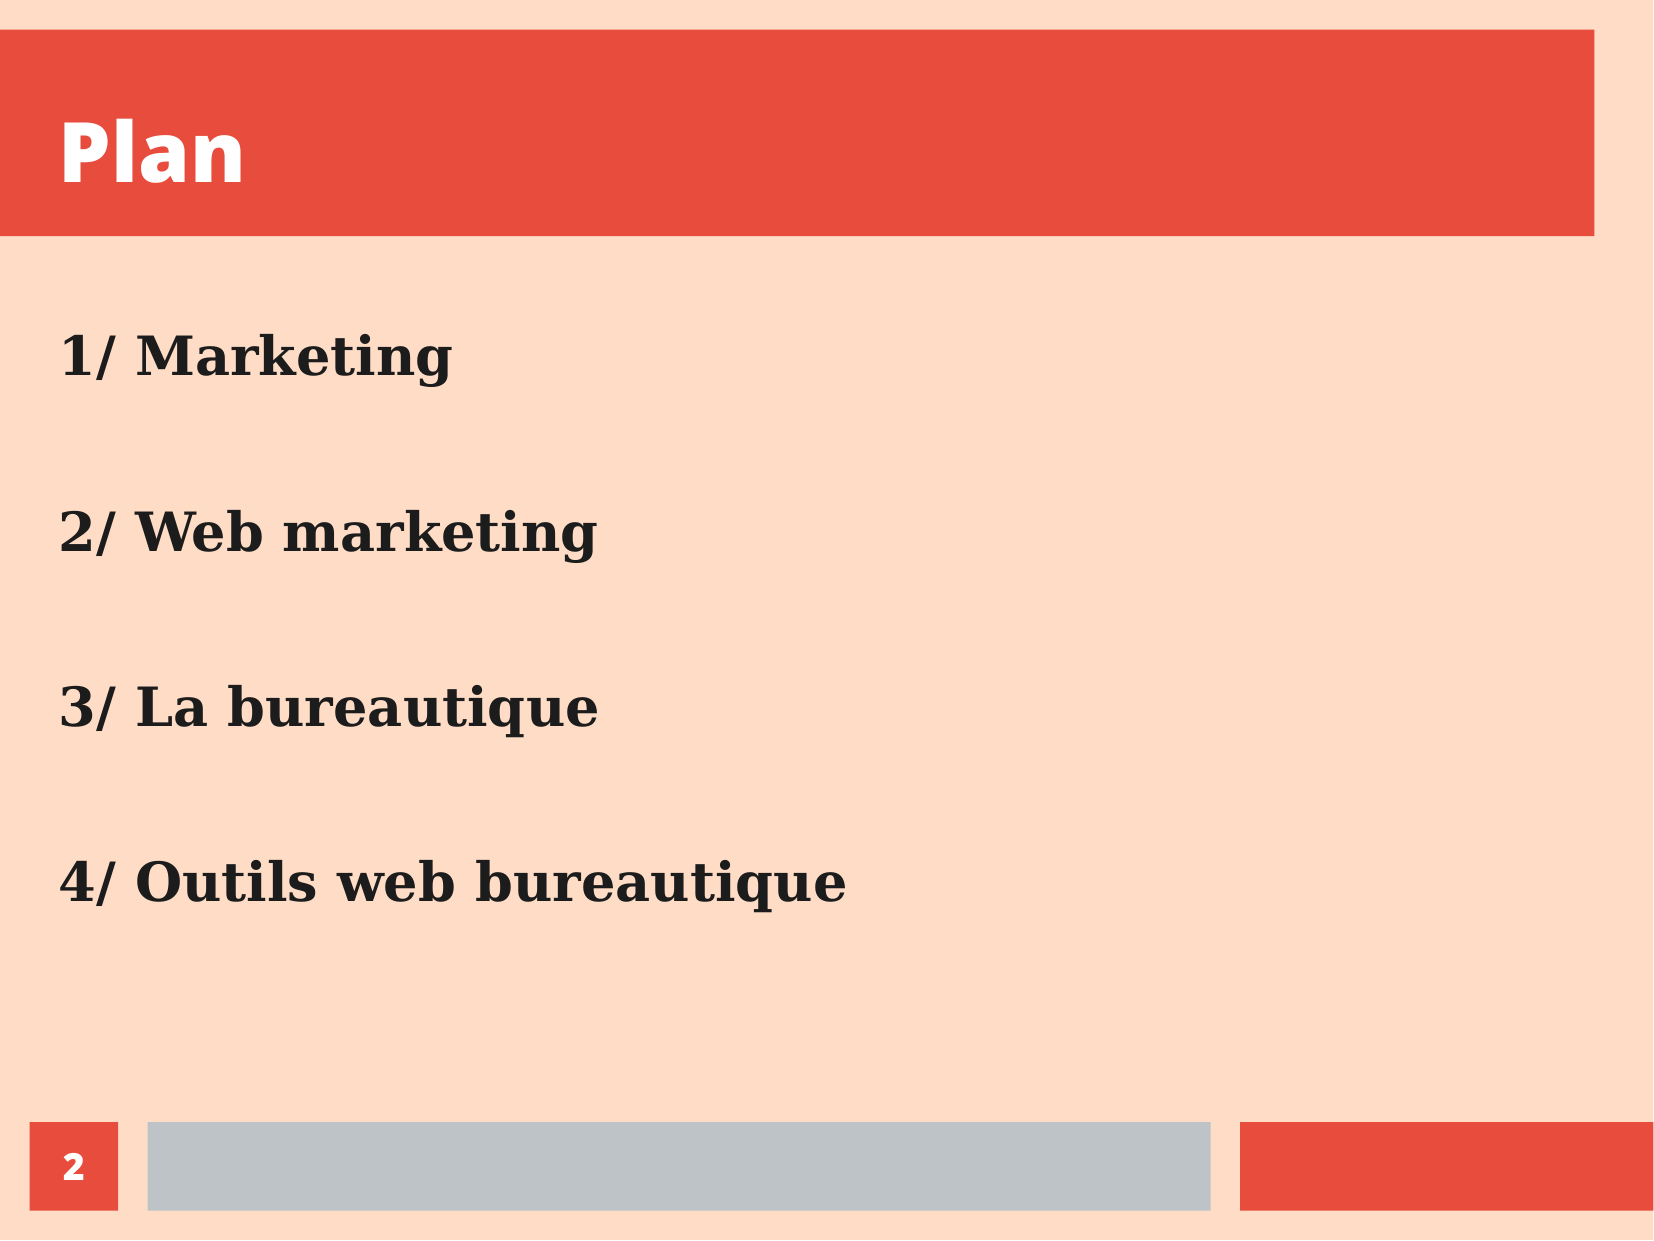

# Plan
1/ Marketing
2/ Web marketing
3/ La bureautique
4/ Outils web bureautique
2